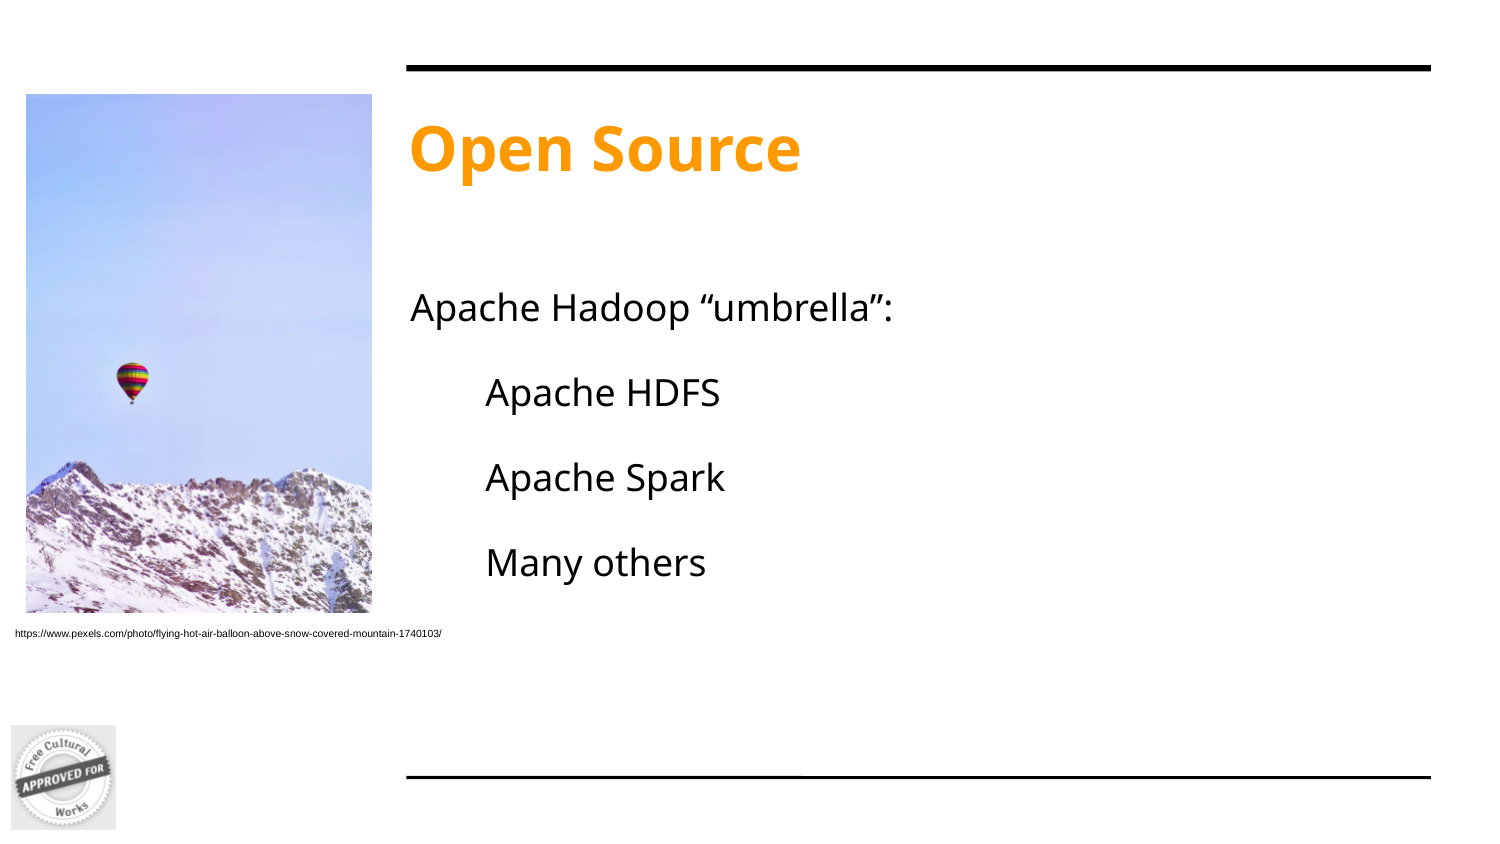

# Open Source
Apache Hadoop “umbrella”:
Apache HDFS
Apache Spark
Many others
https://www.pexels.com/photo/flying-hot-air-balloon-above-snow-covered-mountain-1740103/